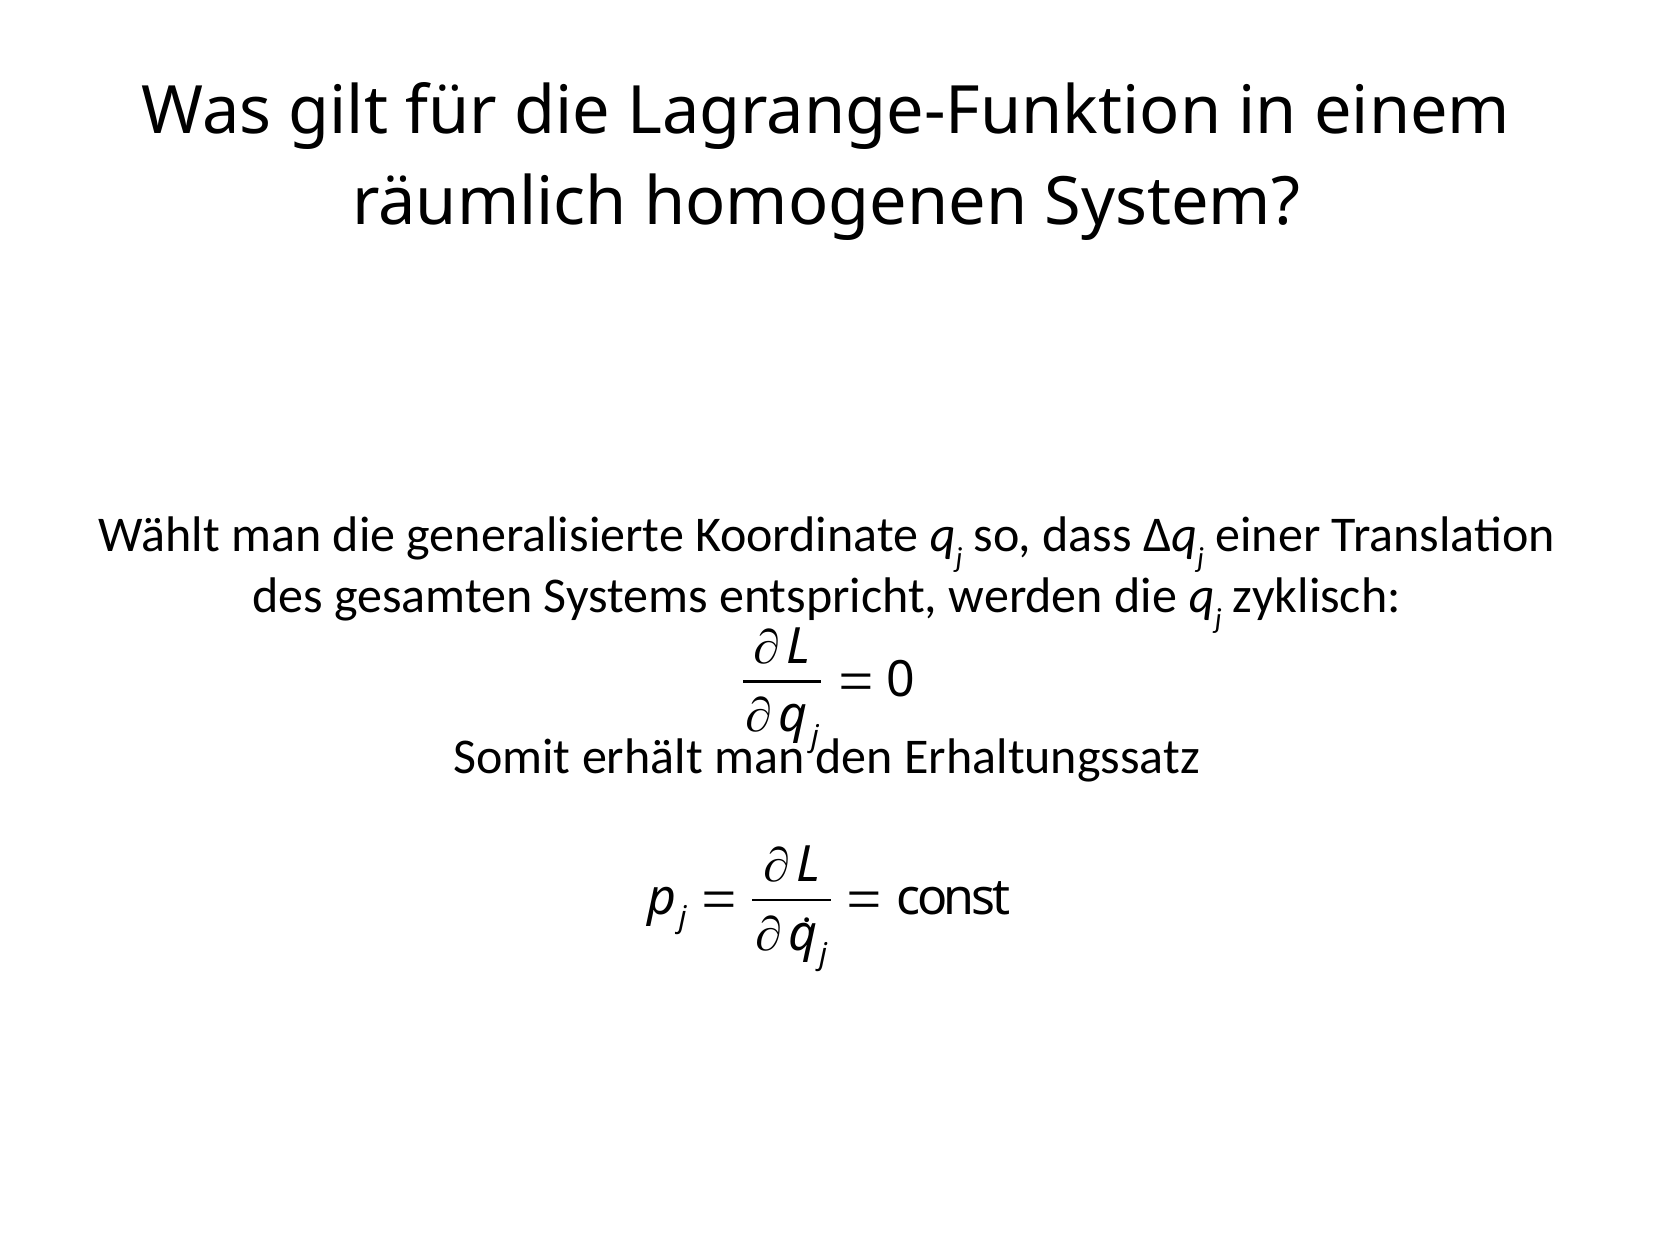

# Was gilt für die Lagrange-Funktion in einem räumlich homogenen System?
Wählt man die generalisierte Koordinate qj so, dass Δqj einer Translation des gesamten Systems entspricht, werden die qj zyklisch:
Somit erhält man den Erhaltungssatz